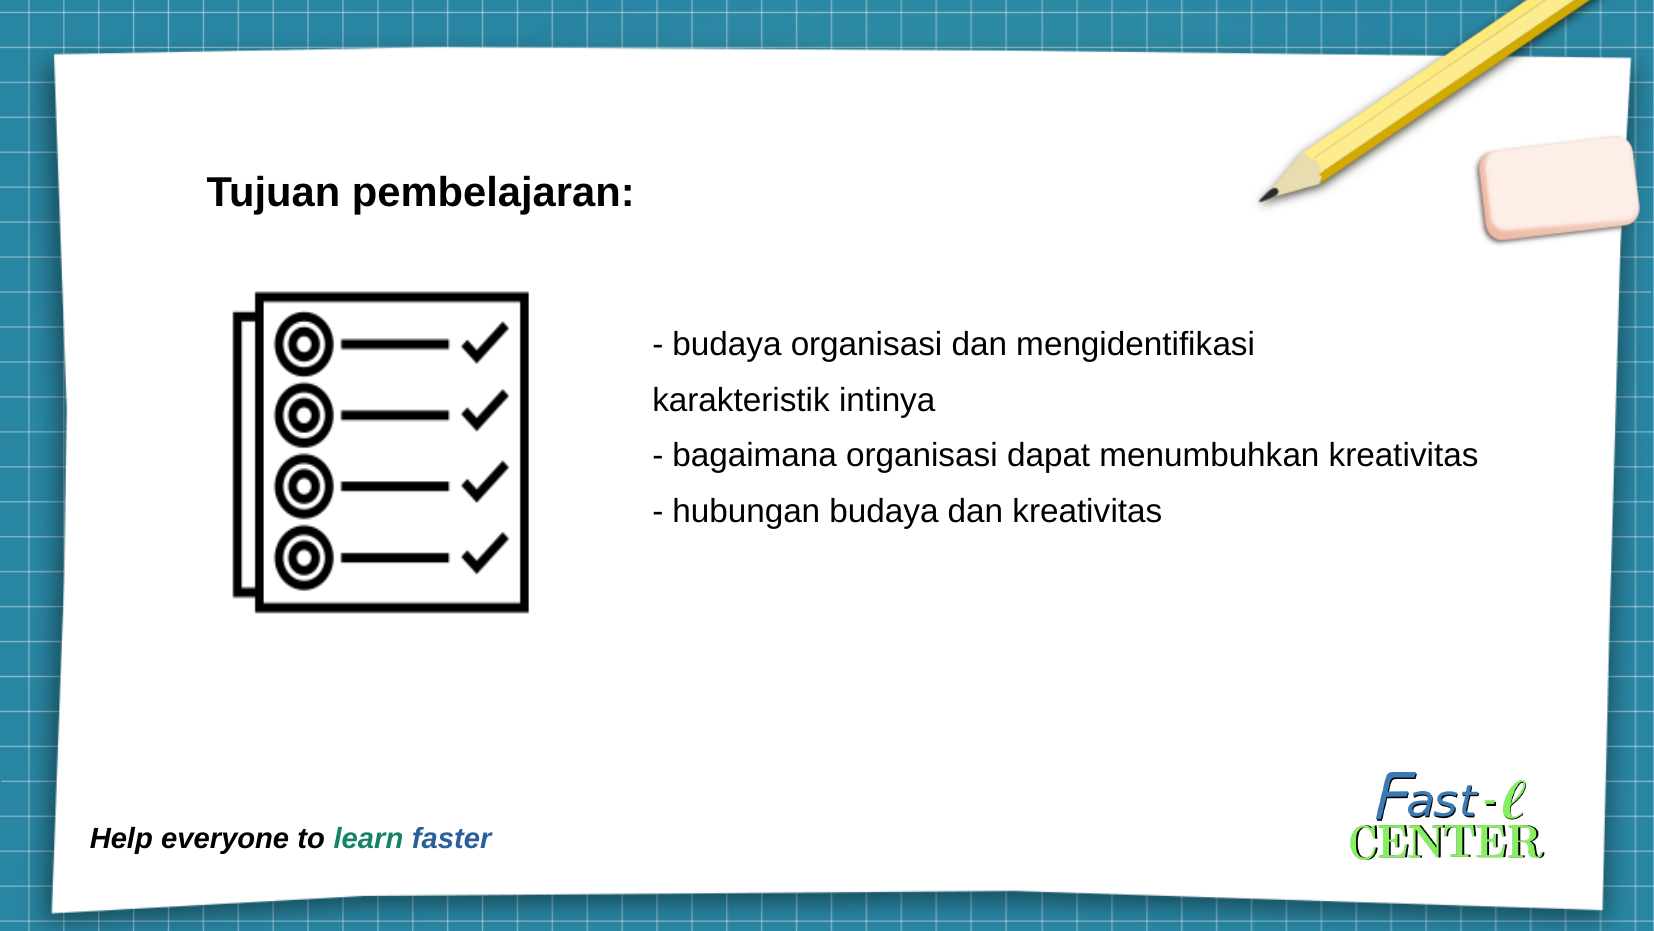

Tujuan pembelajaran:
- budaya organisasi dan mengidentifikasi
karakteristik intinya
- bagaimana organisasi dapat menumbuhkan kreativitas
- hubungan budaya dan kreativitas
Help everyone to learn faster